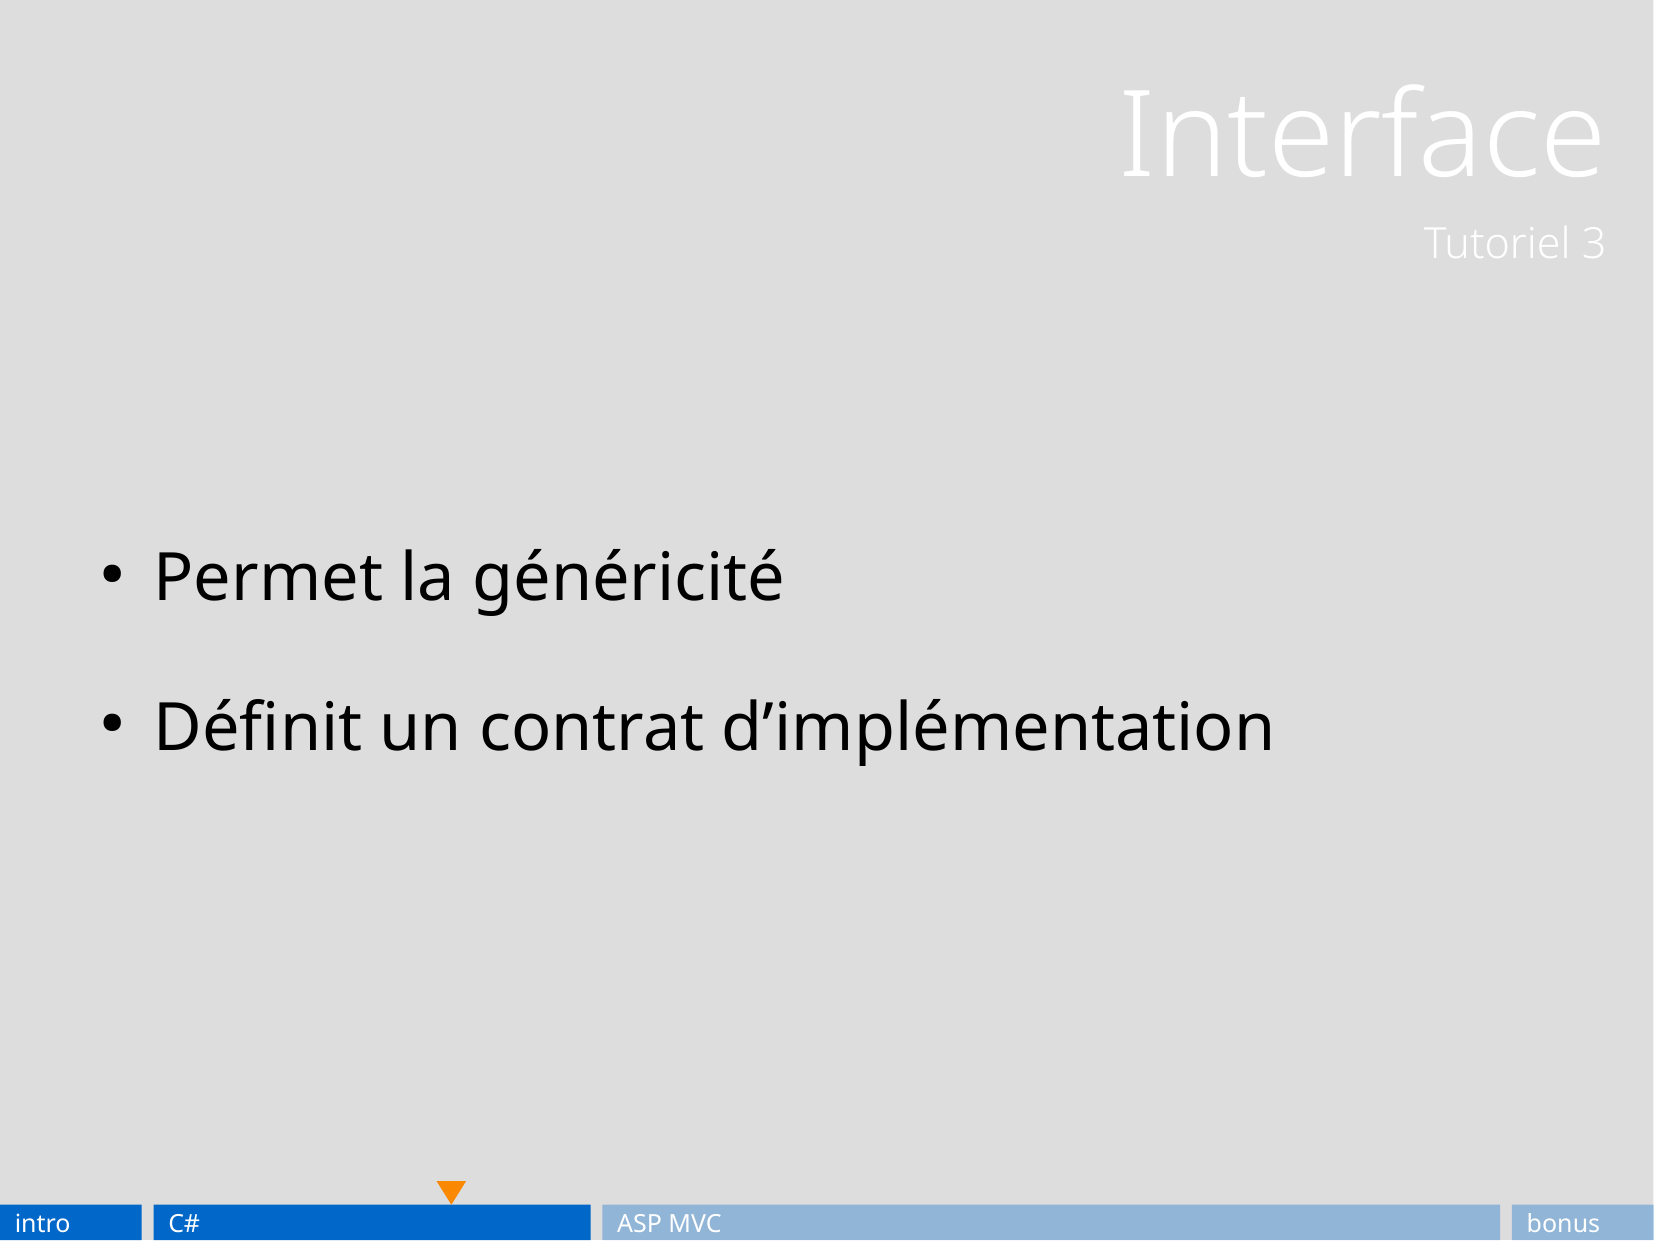

# Interface
Tutoriel 3
Permet la généricité
Définit un contrat d’implémentation
intro
C#
ASP MVC
bonus